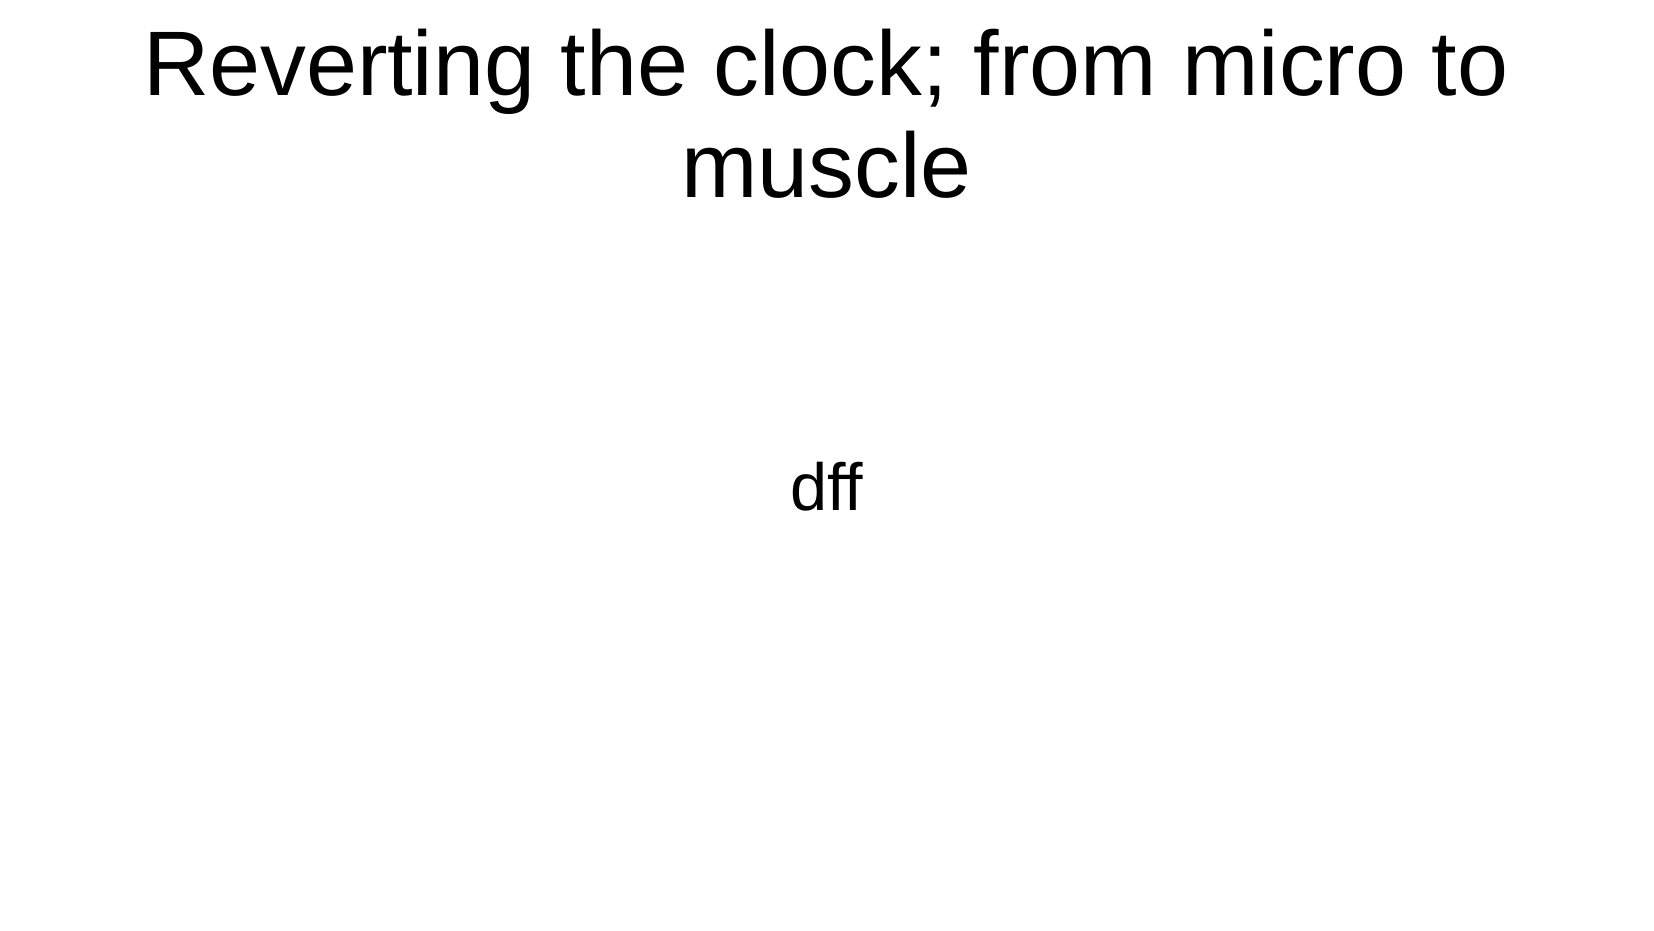

# Reverting the clock; from micro to muscle
dff